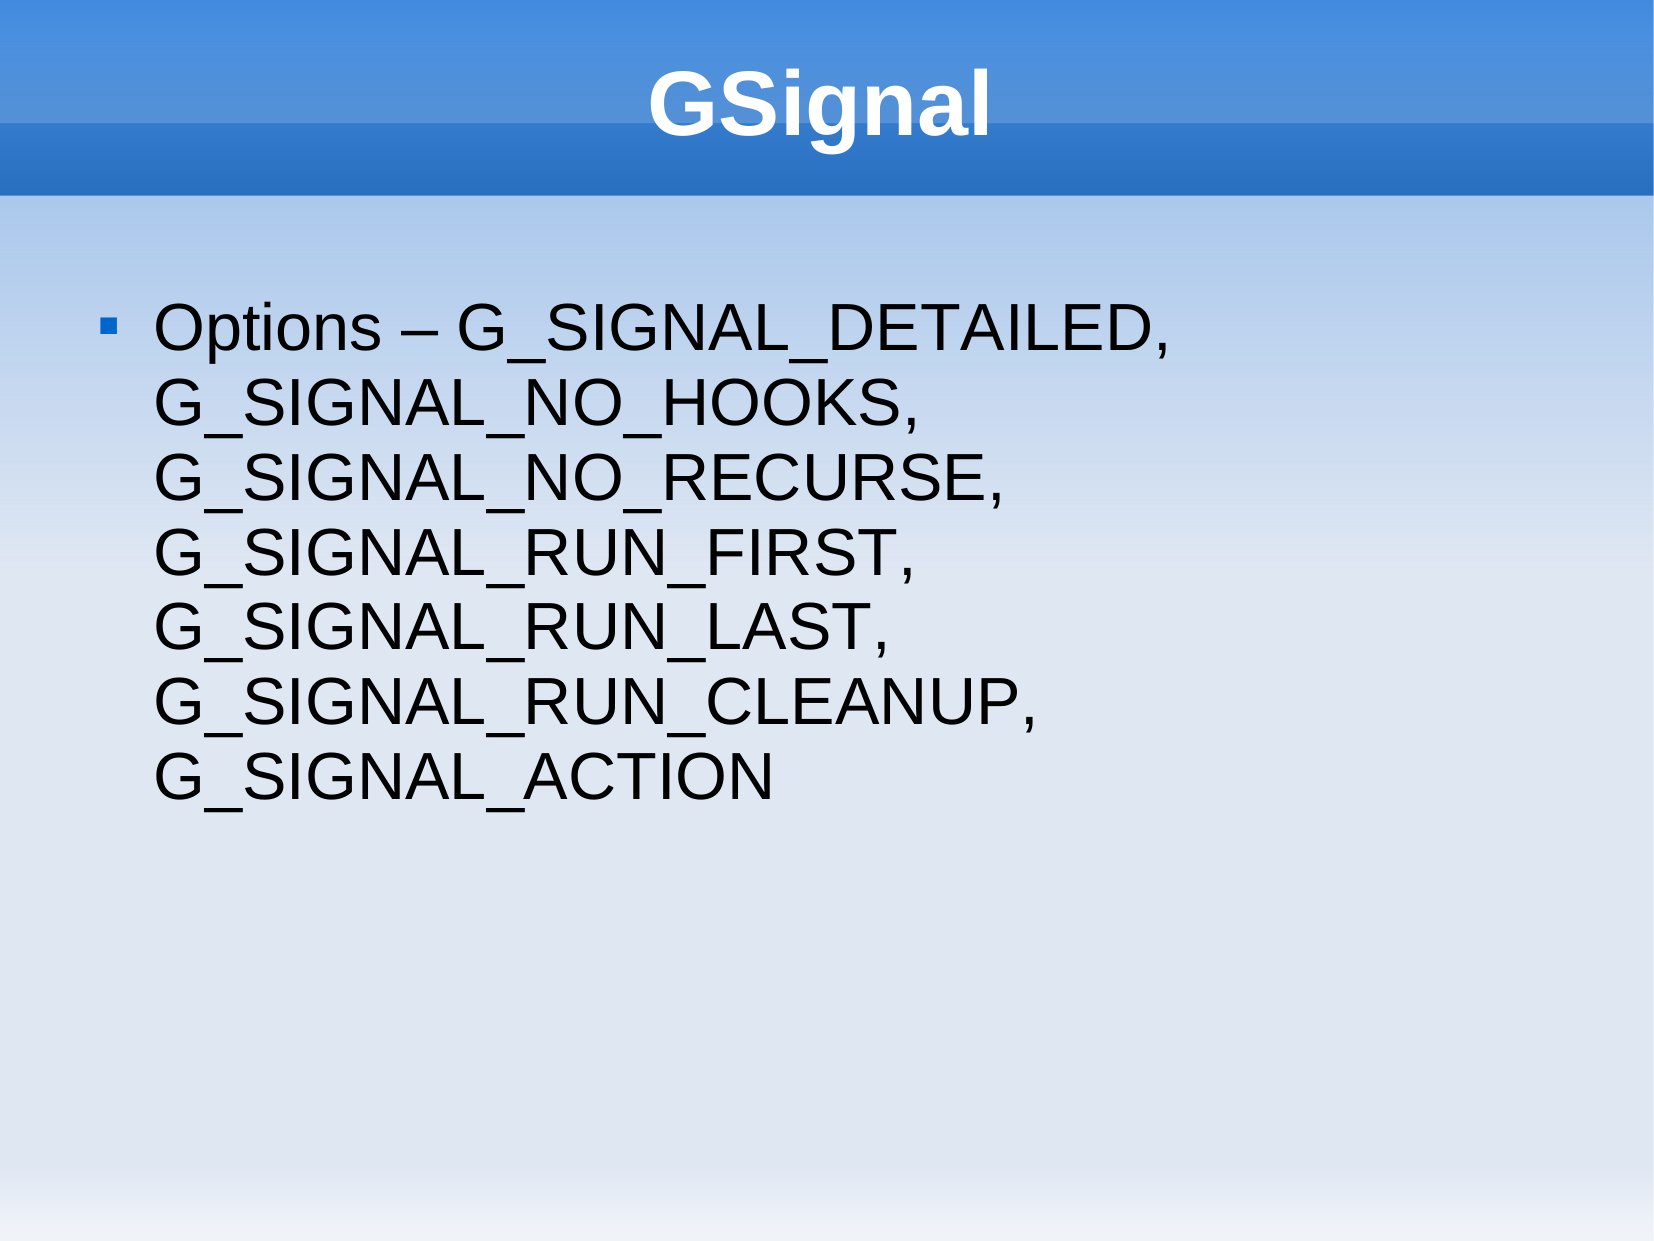

# GSignal
Options – G_SIGNAL_DETAILED, G_SIGNAL_NO_HOOKS, G_SIGNAL_NO_RECURSE, G_SIGNAL_RUN_FIRST, G_SIGNAL_RUN_LAST, G_SIGNAL_RUN_CLEANUP, G_SIGNAL_ACTION